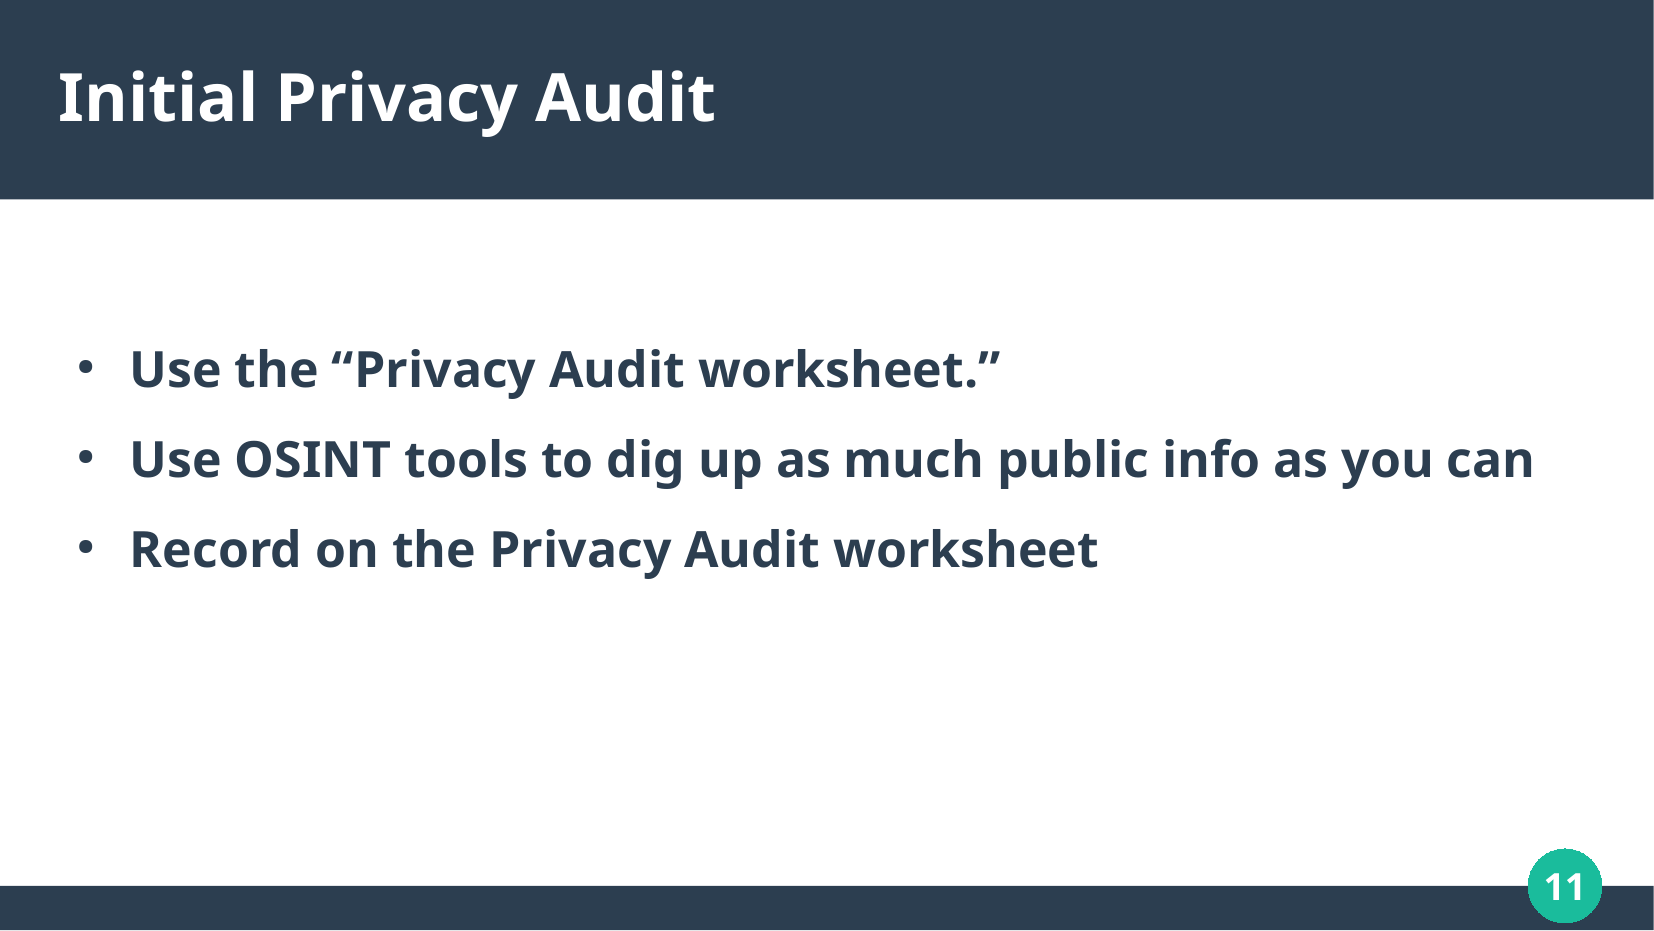

# Initial Privacy Audit
Use the “Privacy Audit worksheet.”
Use OSINT tools to dig up as much public info as you can
Record on the Privacy Audit worksheet
11